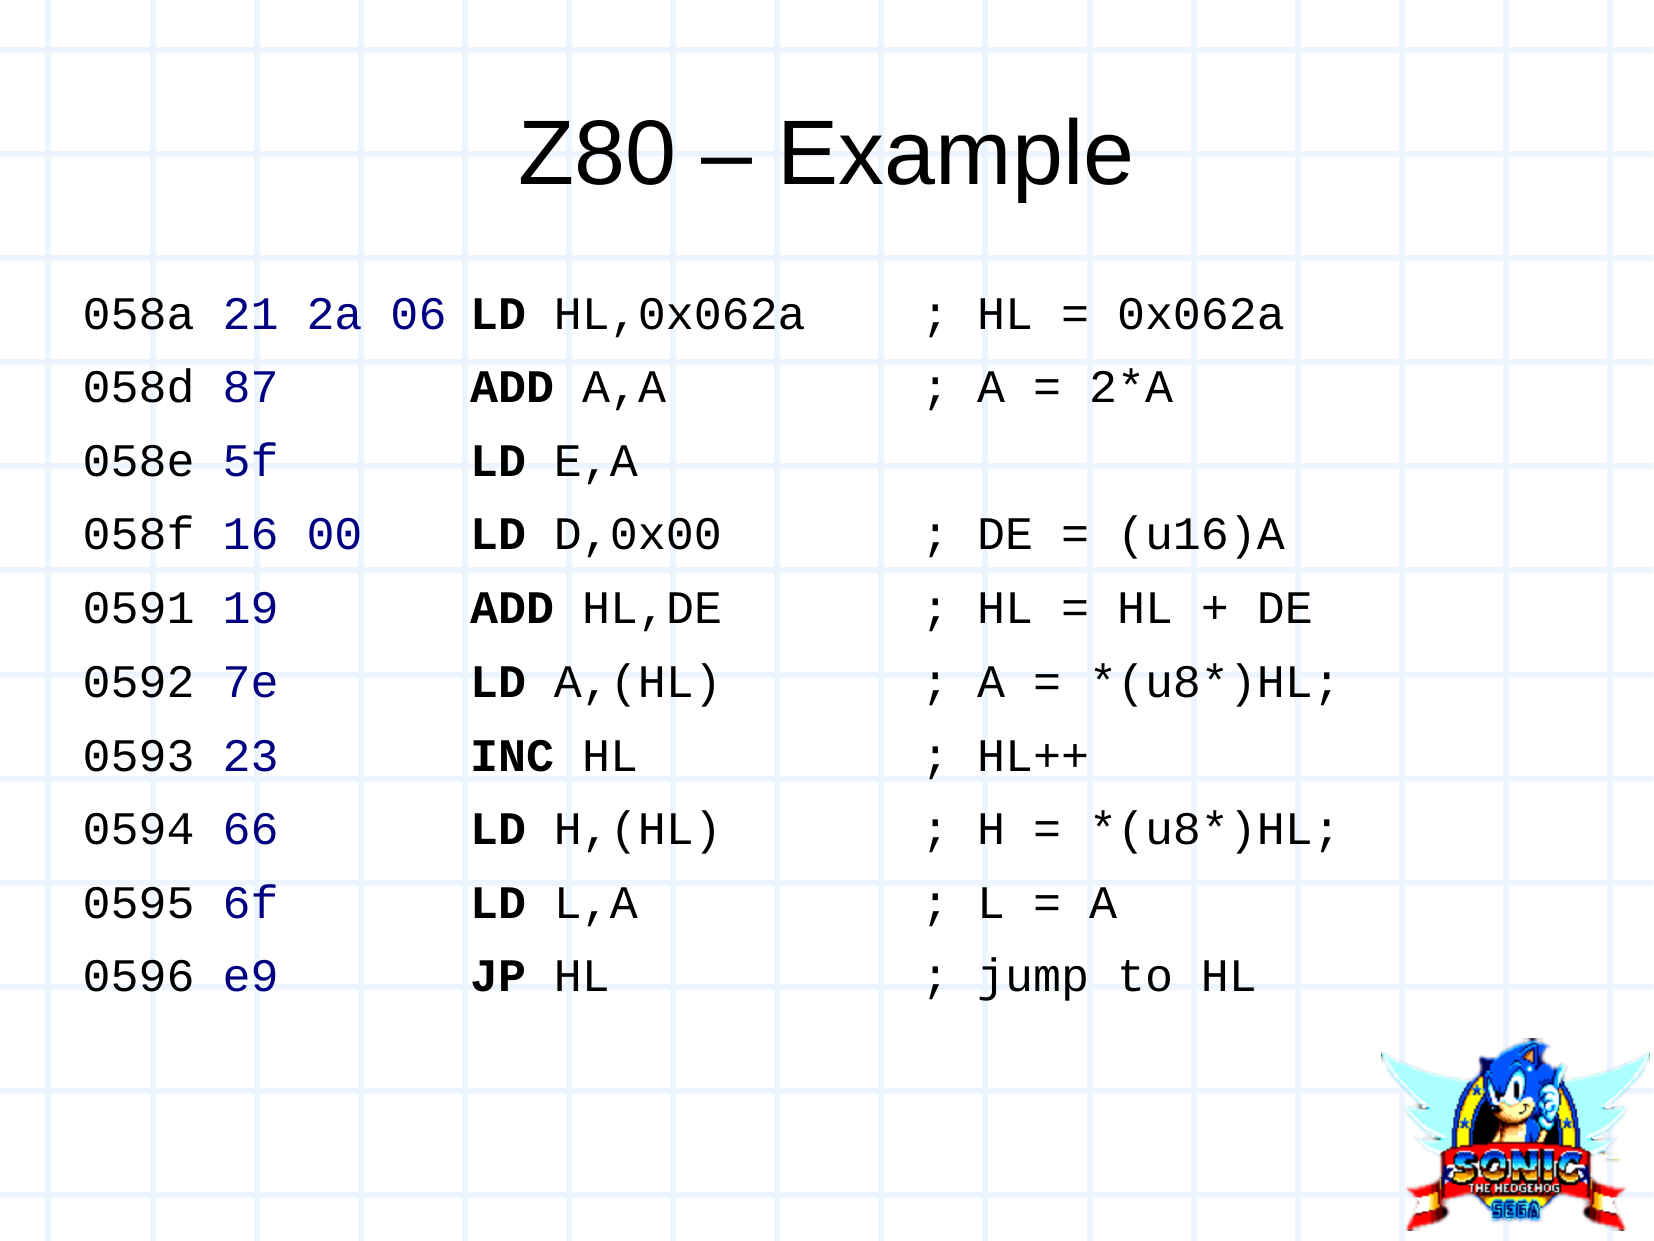

# Z80 – Example
058a 21 2a 06
058d 87
058e 5f
058f 16 00
0591 19
0592 7e
0593 23
0594 66
0595 6f
0596 e9
LD HL,0x062a
ADD A,A
LD E,A
LD D,0x00
ADD HL,DE
LD A,(HL)
INC HL
LD H,(HL)
LD L,A
JP HL
; HL = 0x062a
; A = 2*A
; DE = (u16)A
; HL = HL + DE
; A = *(u8*)HL;
; HL++
; H = *(u8*)HL;
; L = A
; jump to HL